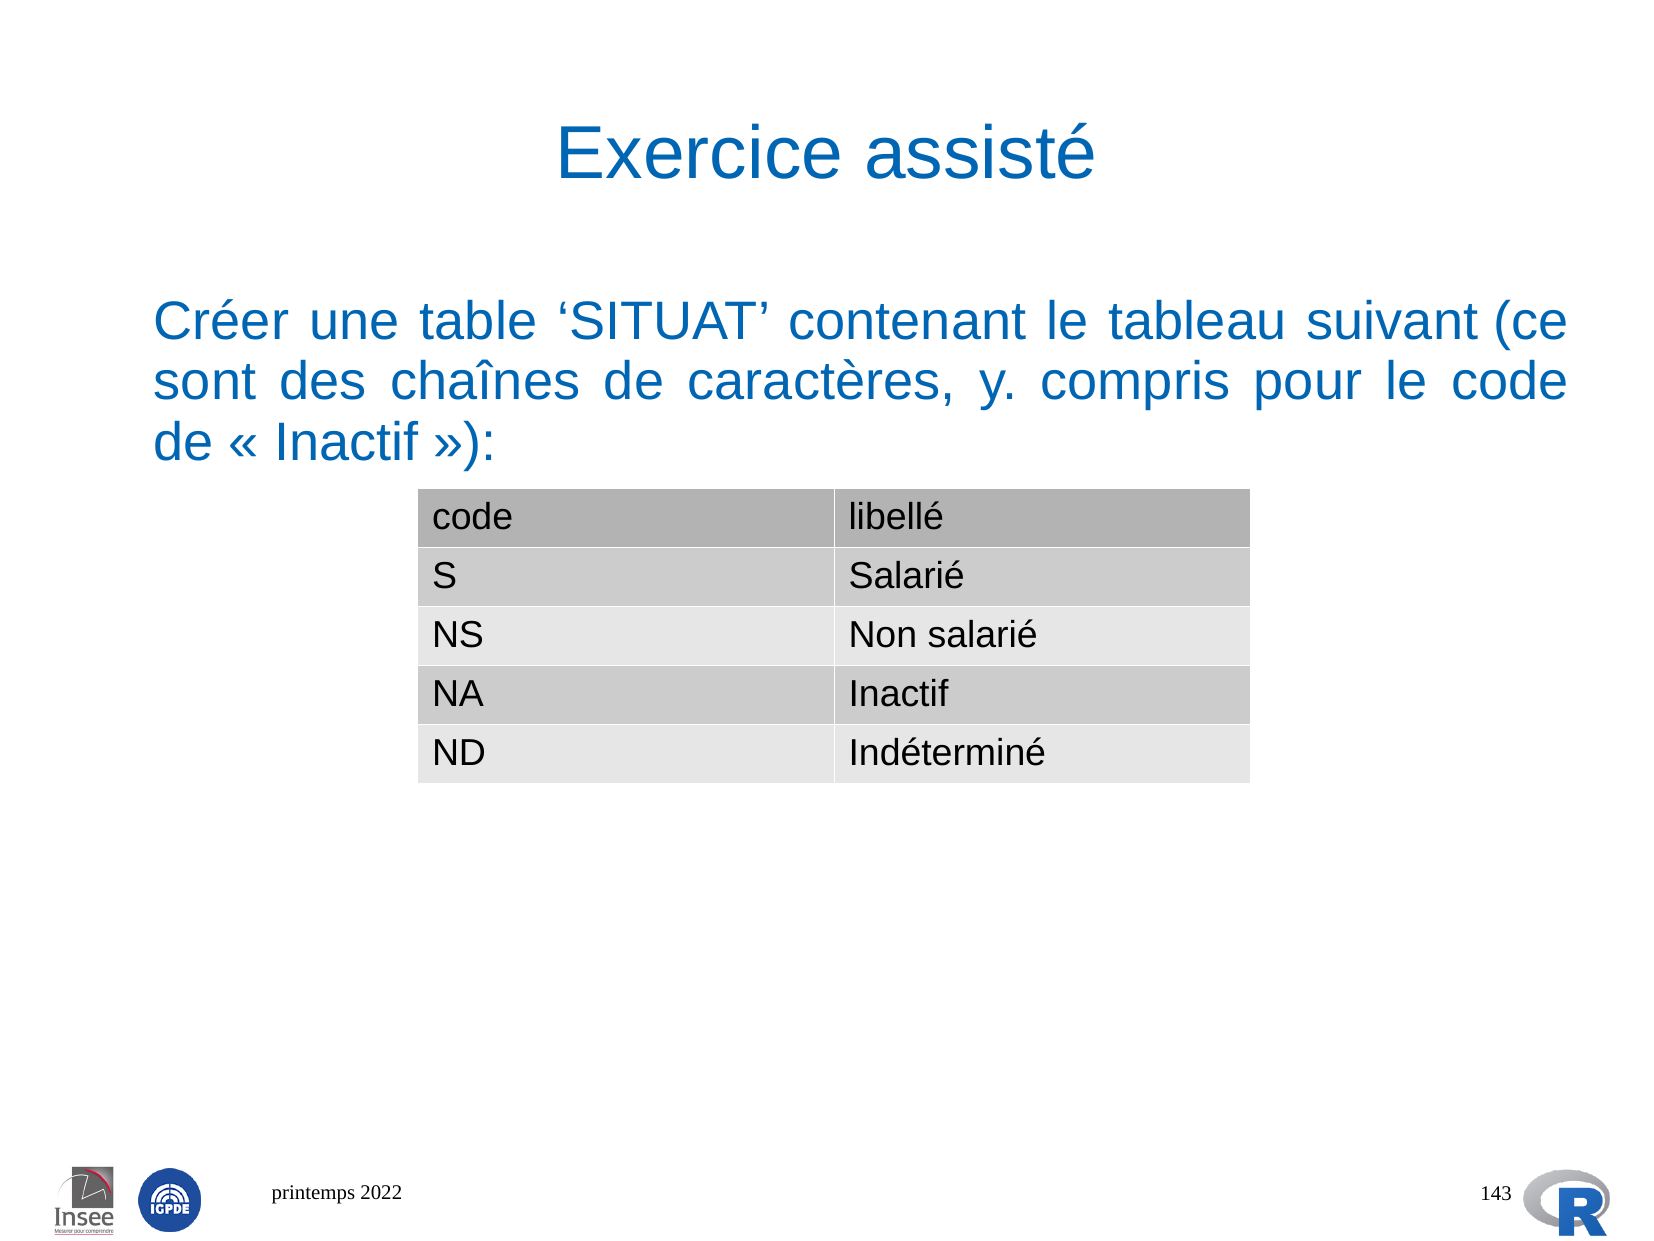

# Exercice assisté
Créer une table ‘SITUAT’ contenant le tableau suivant (ce sont des chaînes de caractères, y. compris pour le code de « Inactif »):
| code | libellé |
| --- | --- |
| S | Salarié |
| NS | Non salarié |
| NA | Inactif |
| ND | Indéterminé |
printemps 2022
143